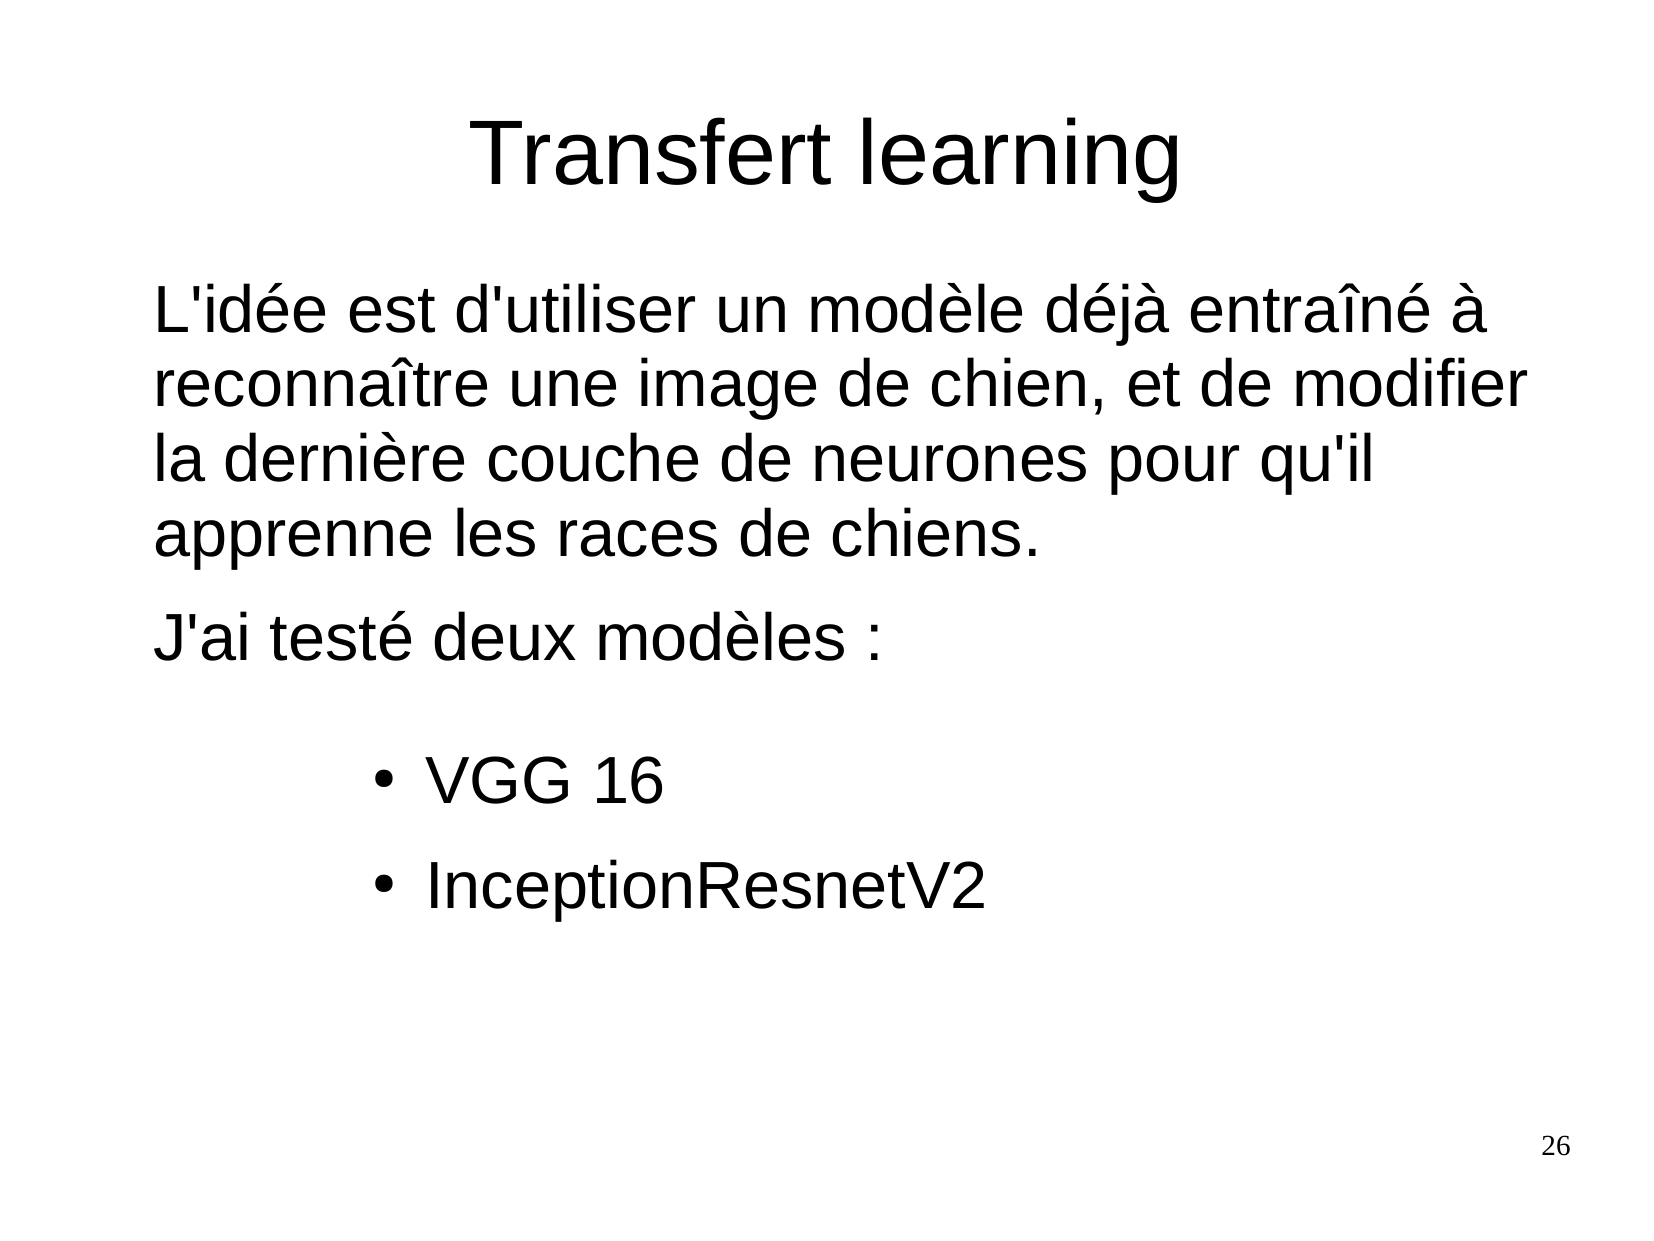

# Transfert learning
L'idée est d'utiliser un modèle déjà entraîné à reconnaître une image de chien, et de modifier la dernière couche de neurones pour qu'il apprenne les races de chiens.
J'ai testé deux modèles :
VGG 16
InceptionResnetV2
26